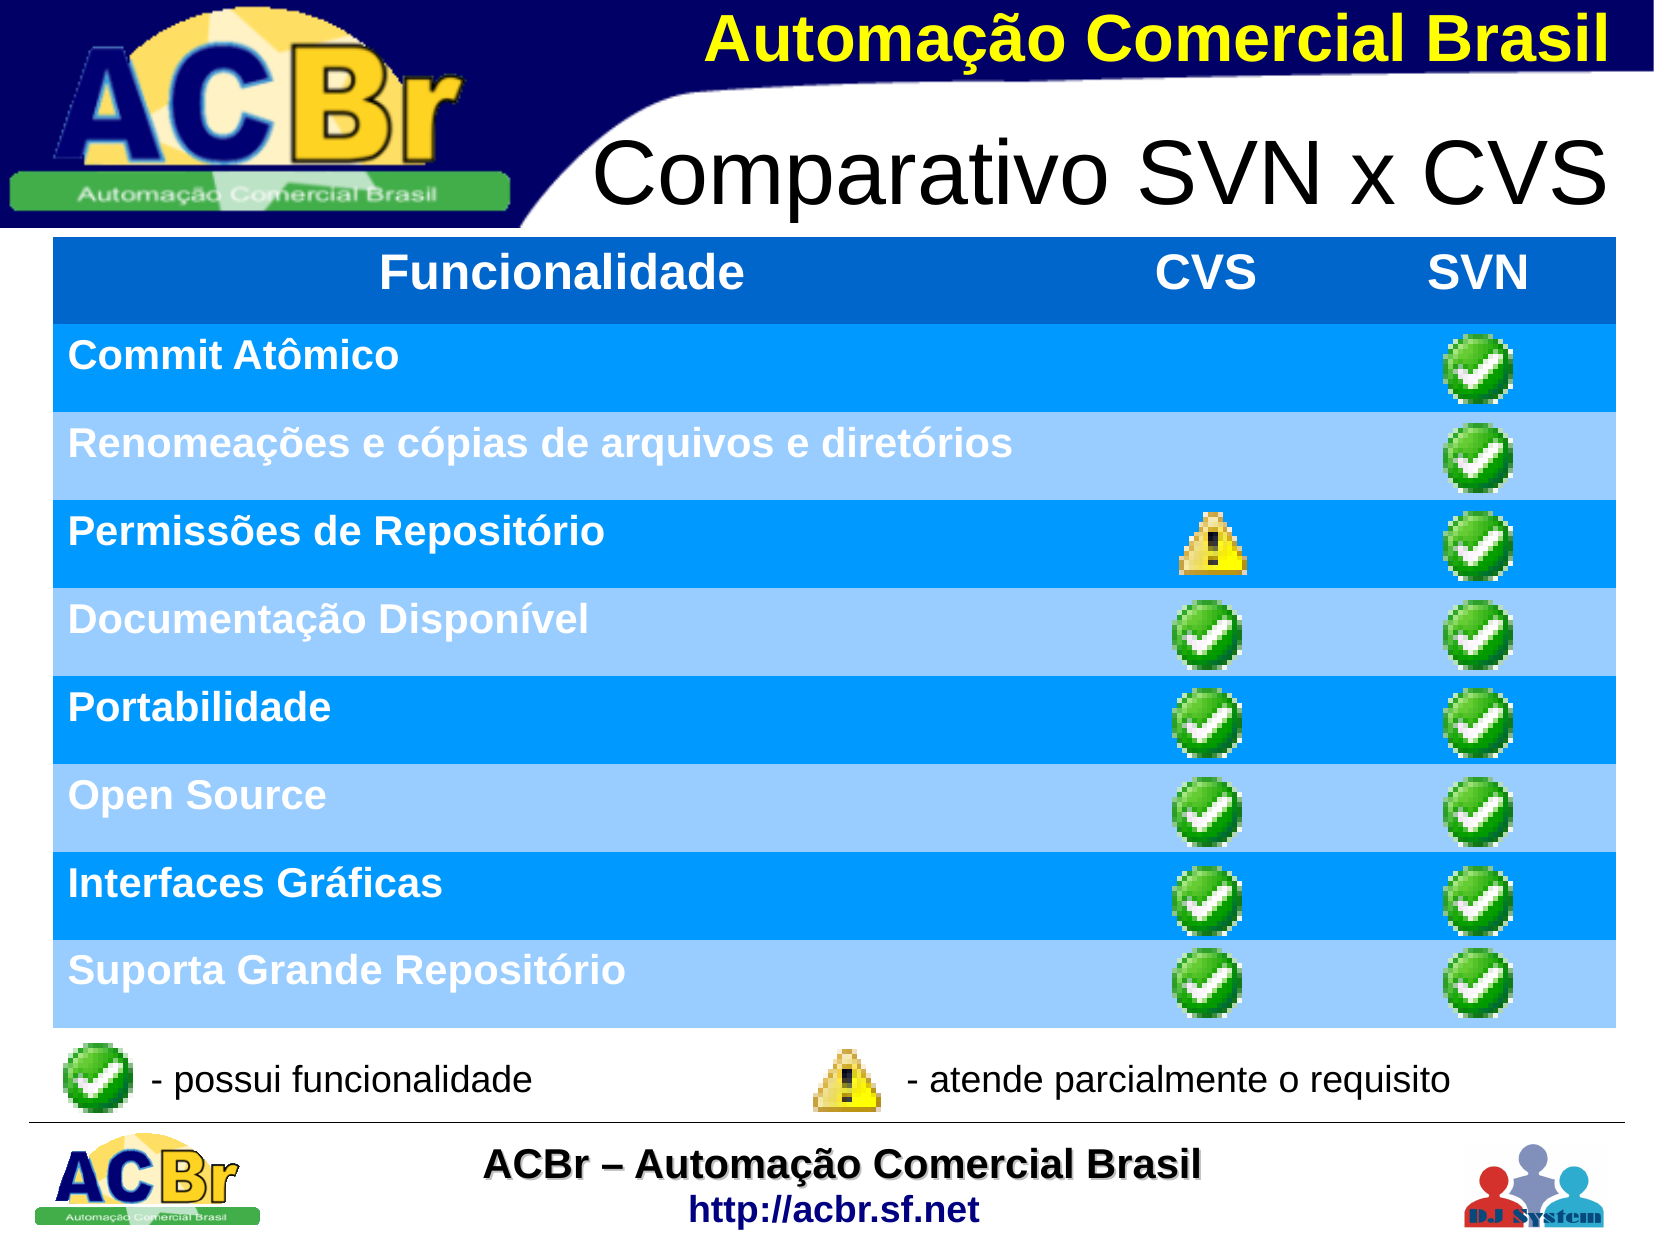

# Comparativo SVN x CVS
| Funcionalidade | CVS | SVN |
| --- | --- | --- |
| Commit Atômico | | |
| Renomeações e cópias de arquivos e diretórios | | |
| Permissões de Repositório | | |
| Documentação Disponível | | |
| Portabilidade | | |
| Open Source | | |
| Interfaces Gráficas | | |
| Suporta Grande Repositório | | |
- atende parcialmente o requisito
- possui funcionalidade